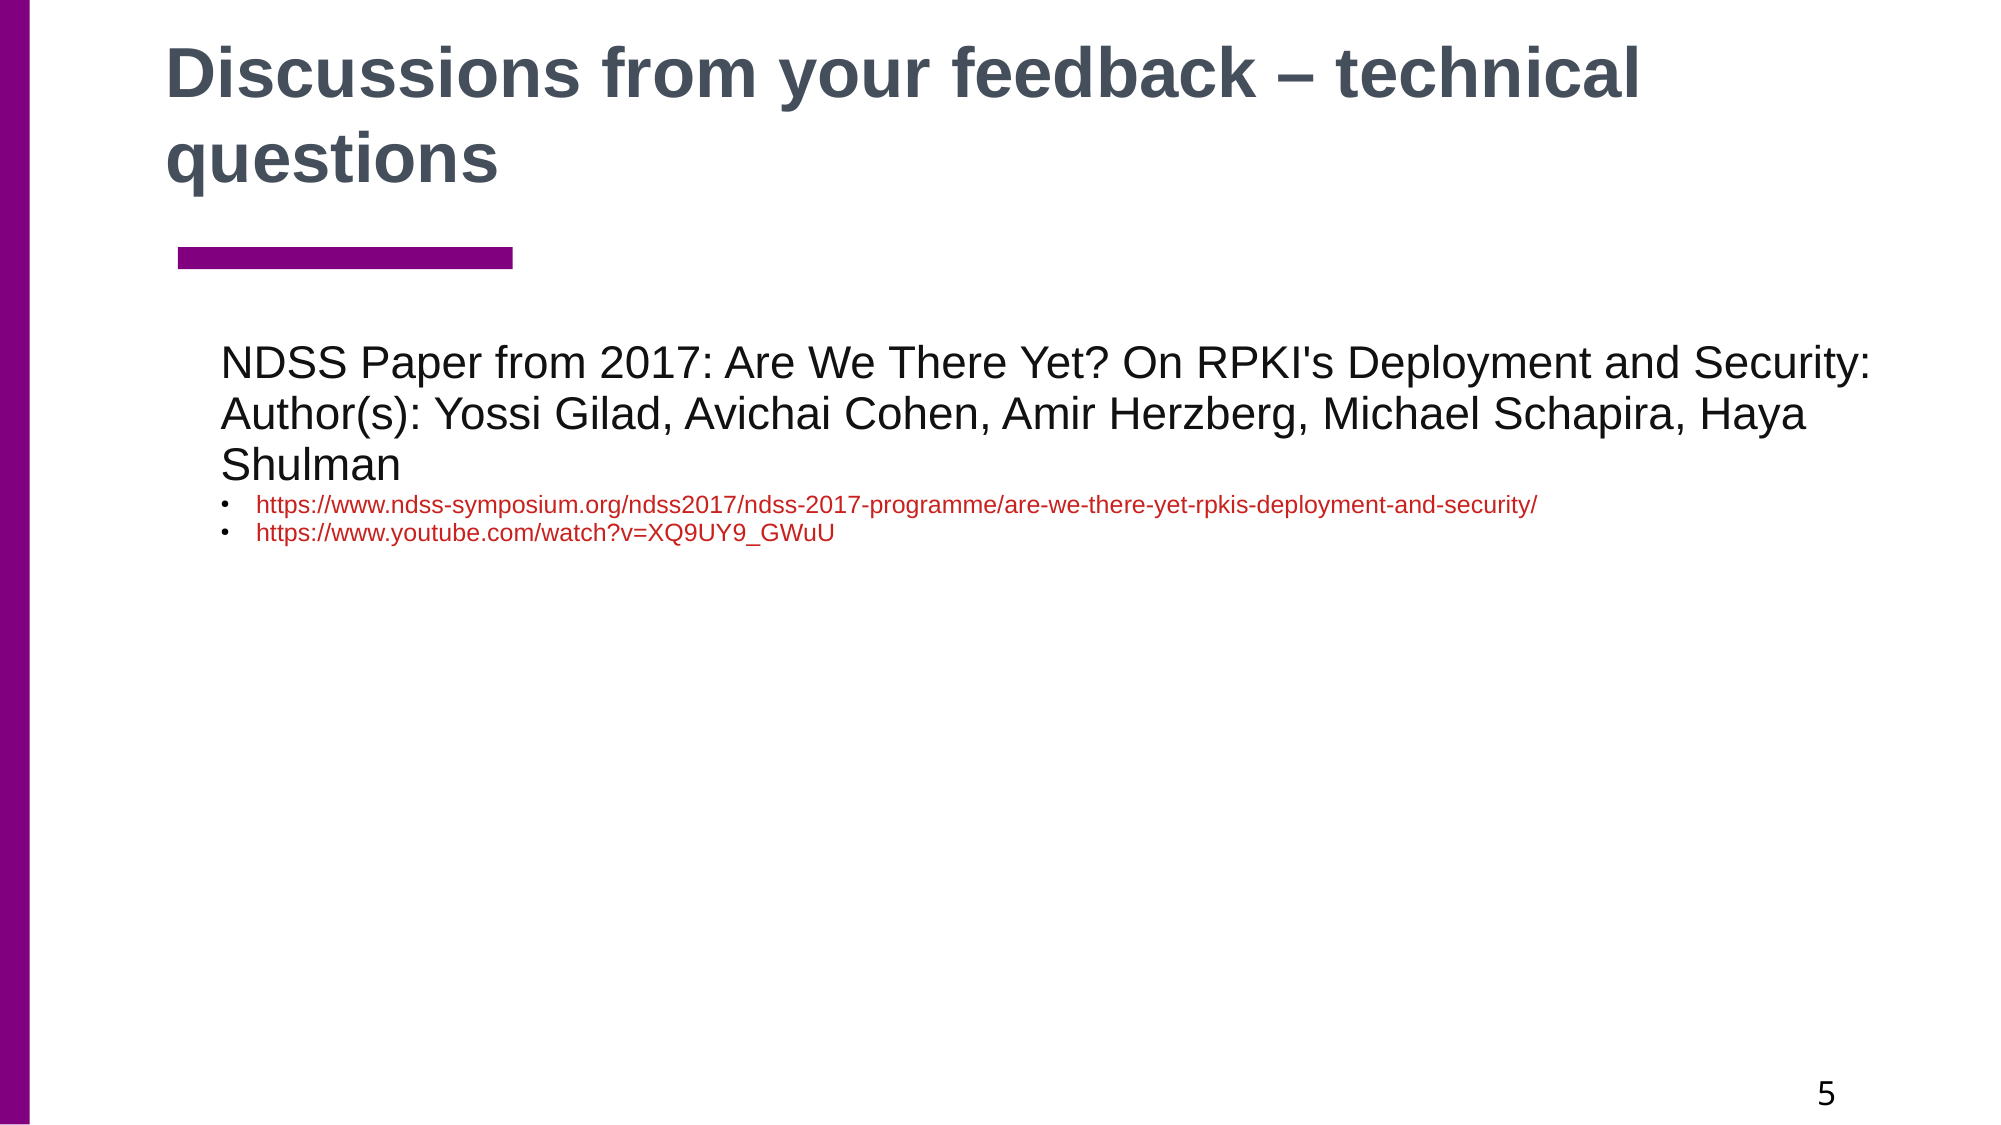

Discussions from your feedback – technical questions
NDSS Paper from 2017: Are We There Yet? On RPKI's Deployment and Security: Author(s): Yossi Gilad, Avichai Cohen, Amir Herzberg, Michael Schapira, Haya Shulman
https://www.ndss-symposium.org/ndss2017/ndss-2017-programme/are-we-there-yet-rpkis-deployment-and-security/
https://www.youtube.com/watch?v=XQ9UY9_GWuU